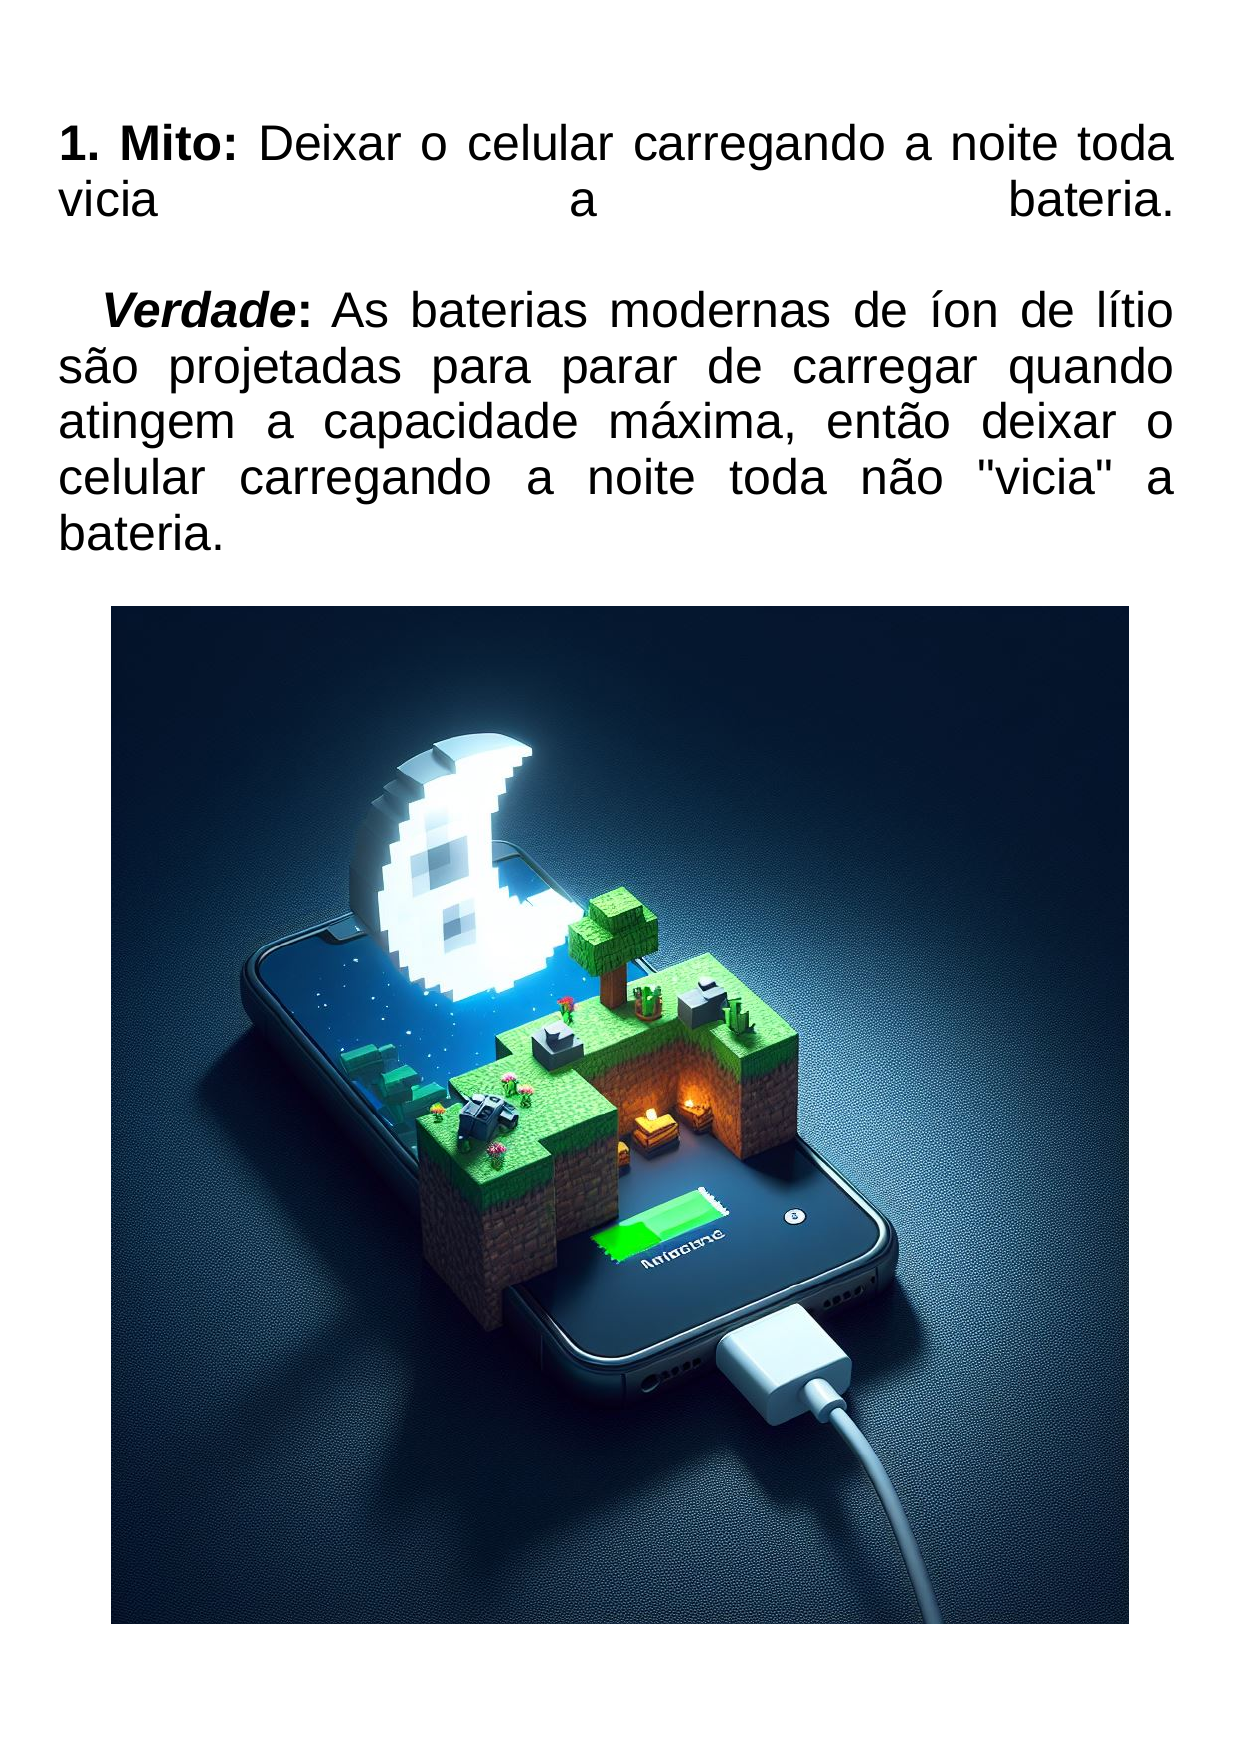

# 1. Mito: Deixar o celular carregando a noite toda vicia a bateria. Verdade: As baterias modernas de íon de lítio são projetadas para parar de carregar quando atingem a capacidade máxima, então deixar o celular carregando a noite toda não "vicia" a bateria.